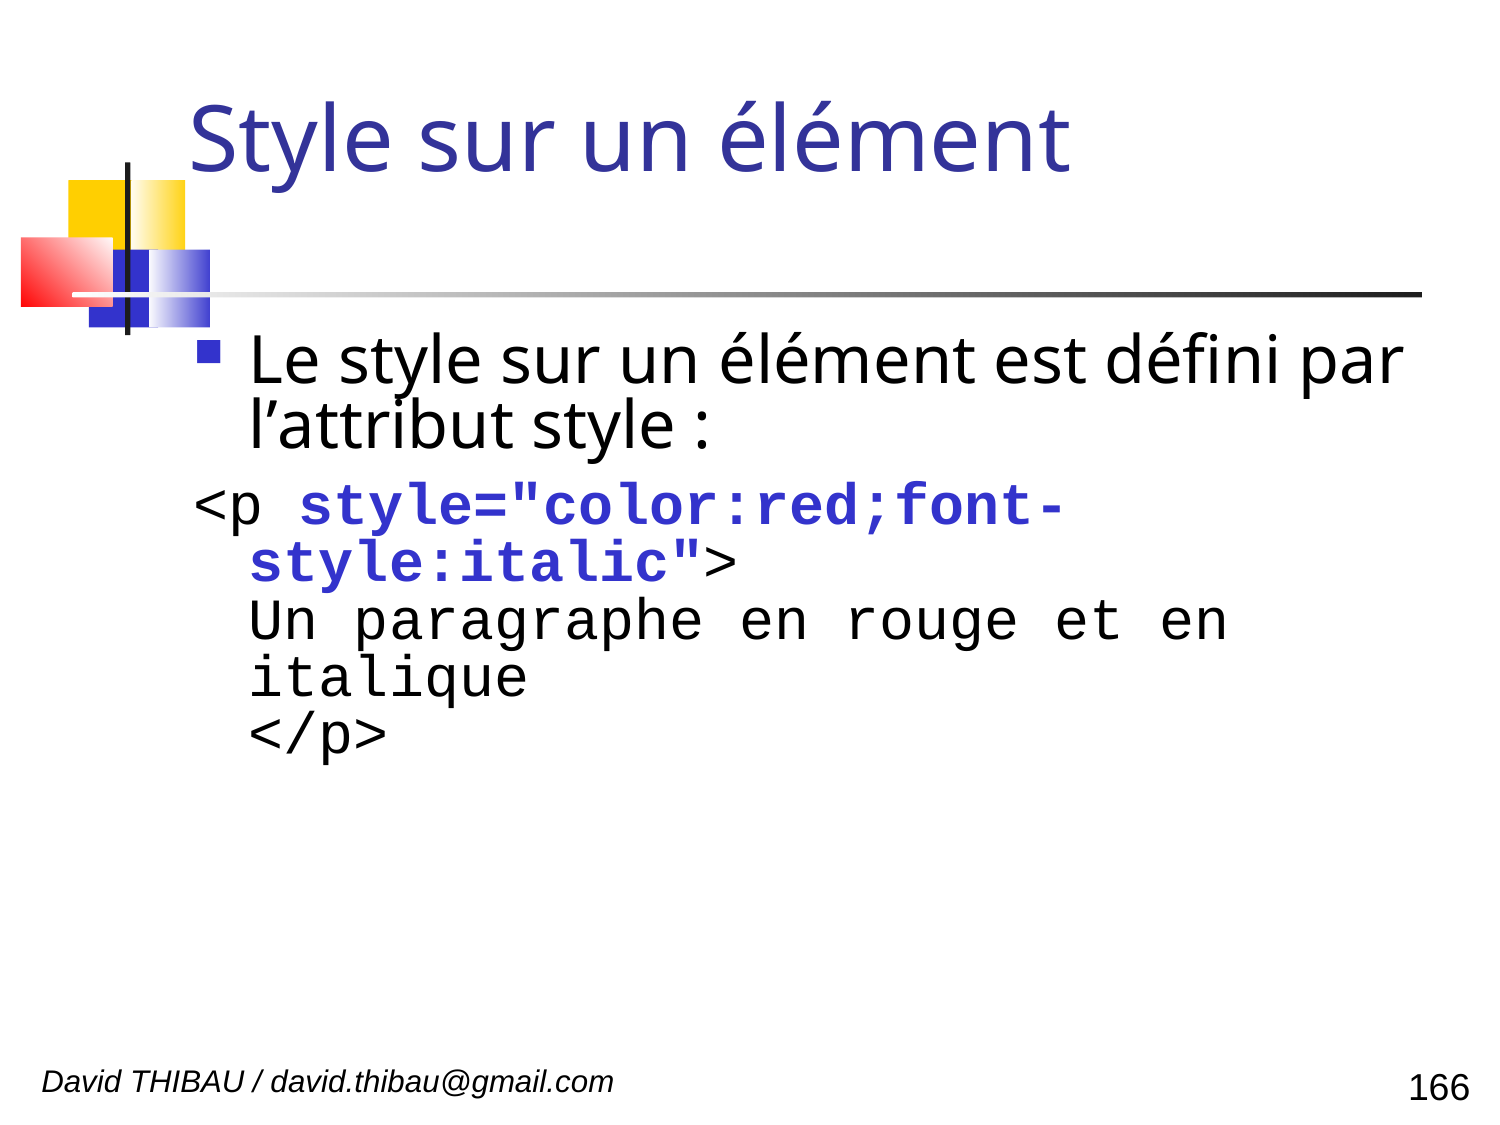

# Style sur un élément
Le style sur un élément est défini par l’attribut style :
<p style="color:red;font-style:italic">
Un paragraphe en rouge et en italique
</p>